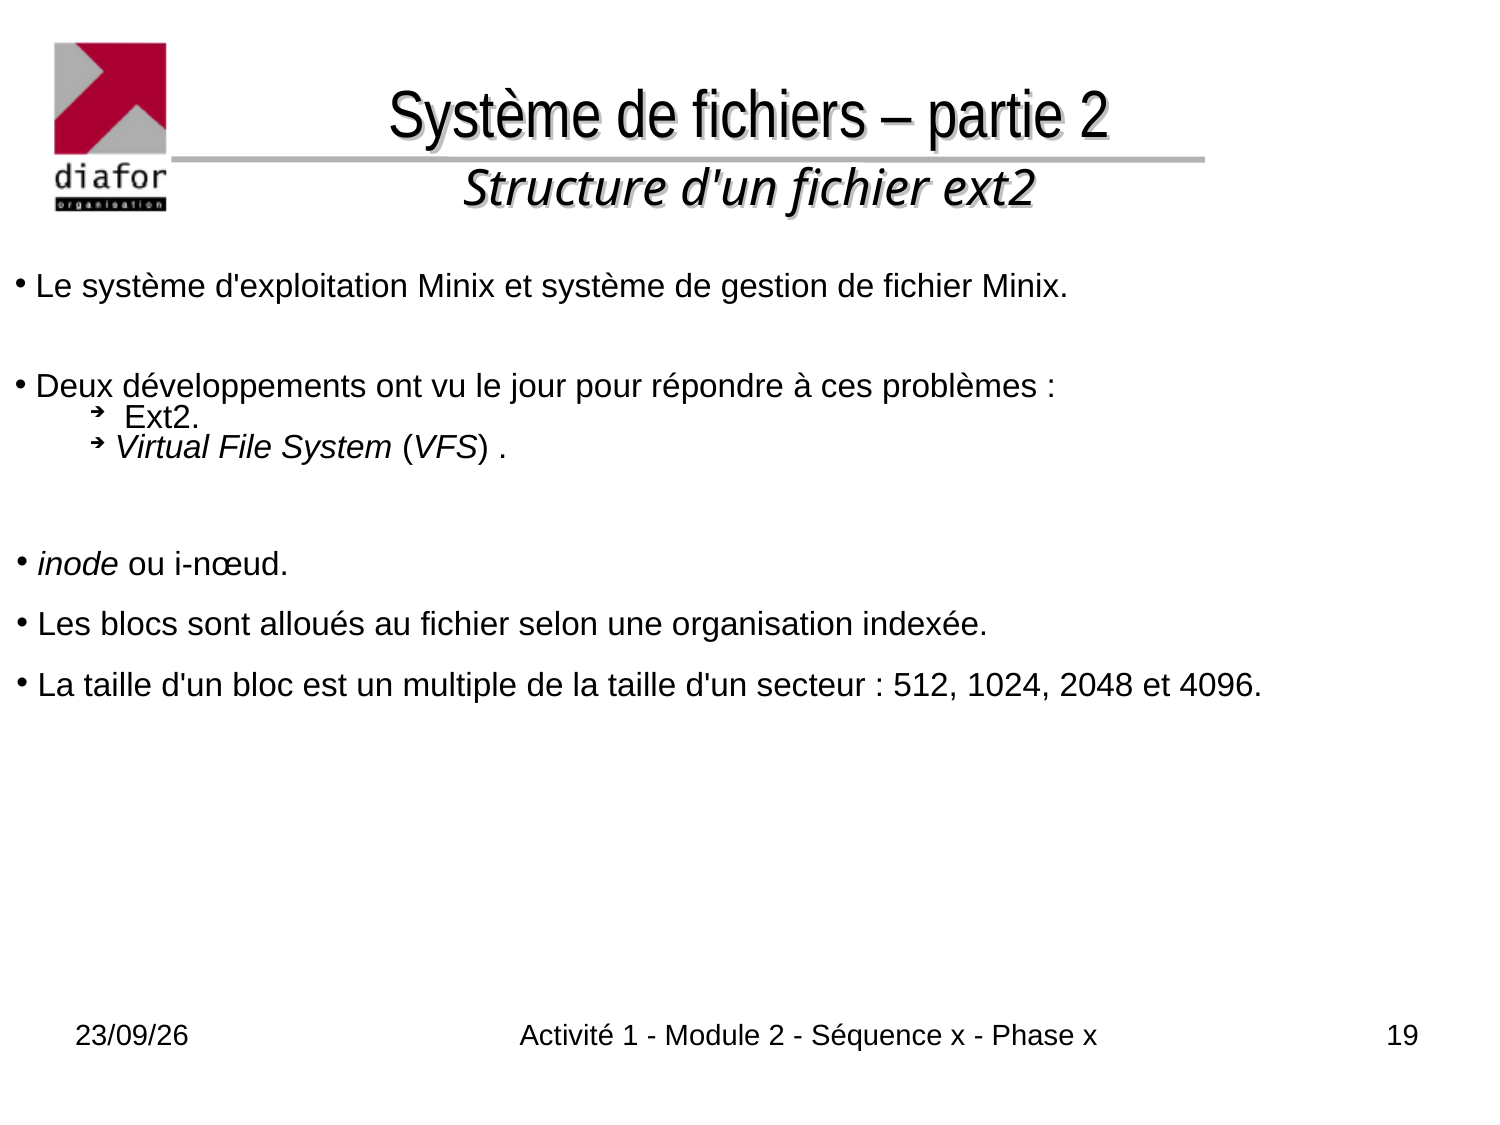

# Système de fichiers – partie 2 Structure d'un fichier ext2
 Le système d'exploitation Minix et système de gestion de fichier Minix.
 Deux développements ont vu le jour pour répondre à ces problèmes :
 Ext2.
 Virtual File System (VFS) .
 inode ou i-nœud.
 Les blocs sont alloués au fichier selon une organisation indexée.
 La taille d'un bloc est un multiple de la taille d'un secteur : 512, 1024, 2048 et 4096.
Activité 1 - Module 2 - Séquence x - Phase x
19